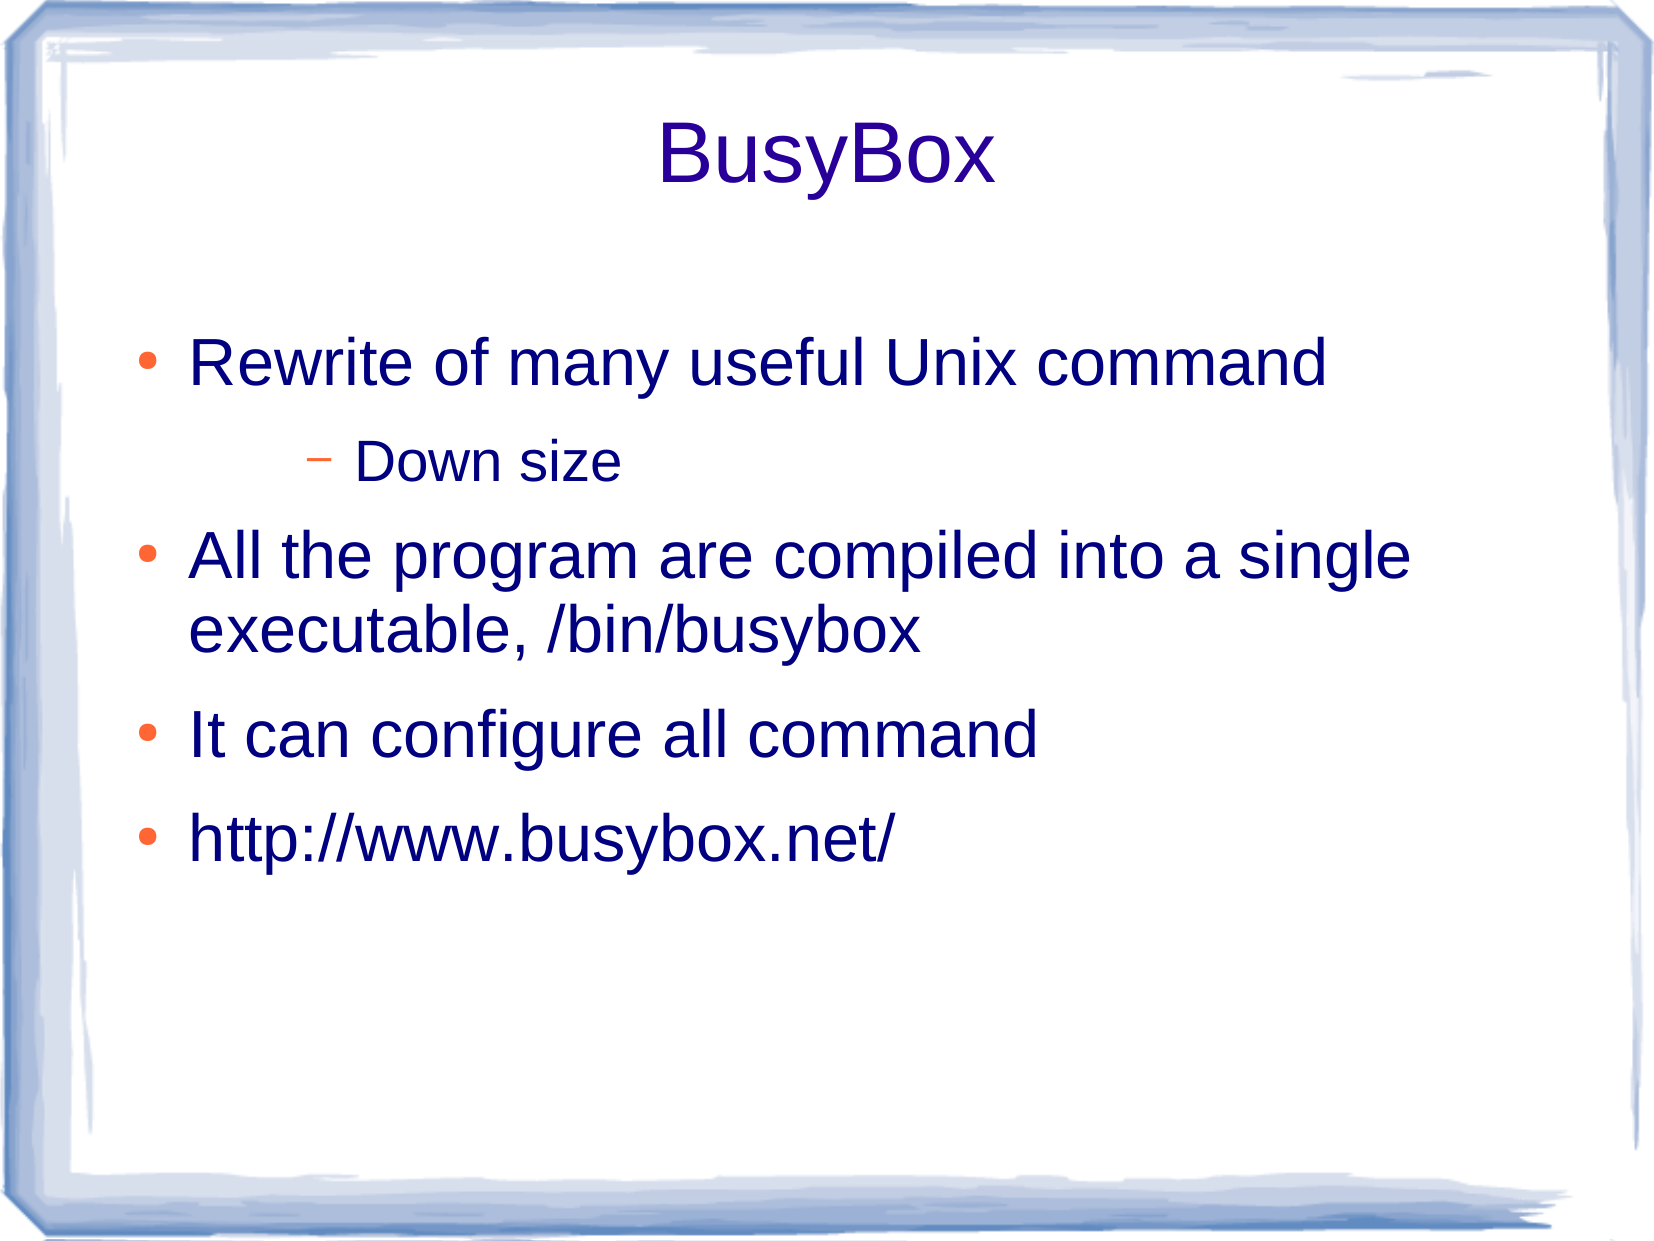

# BusyBox
Rewrite of many useful Unix command
Down size
All the program are compiled into a single executable, /bin/busybox
It can configure all command
http://www.busybox.net/